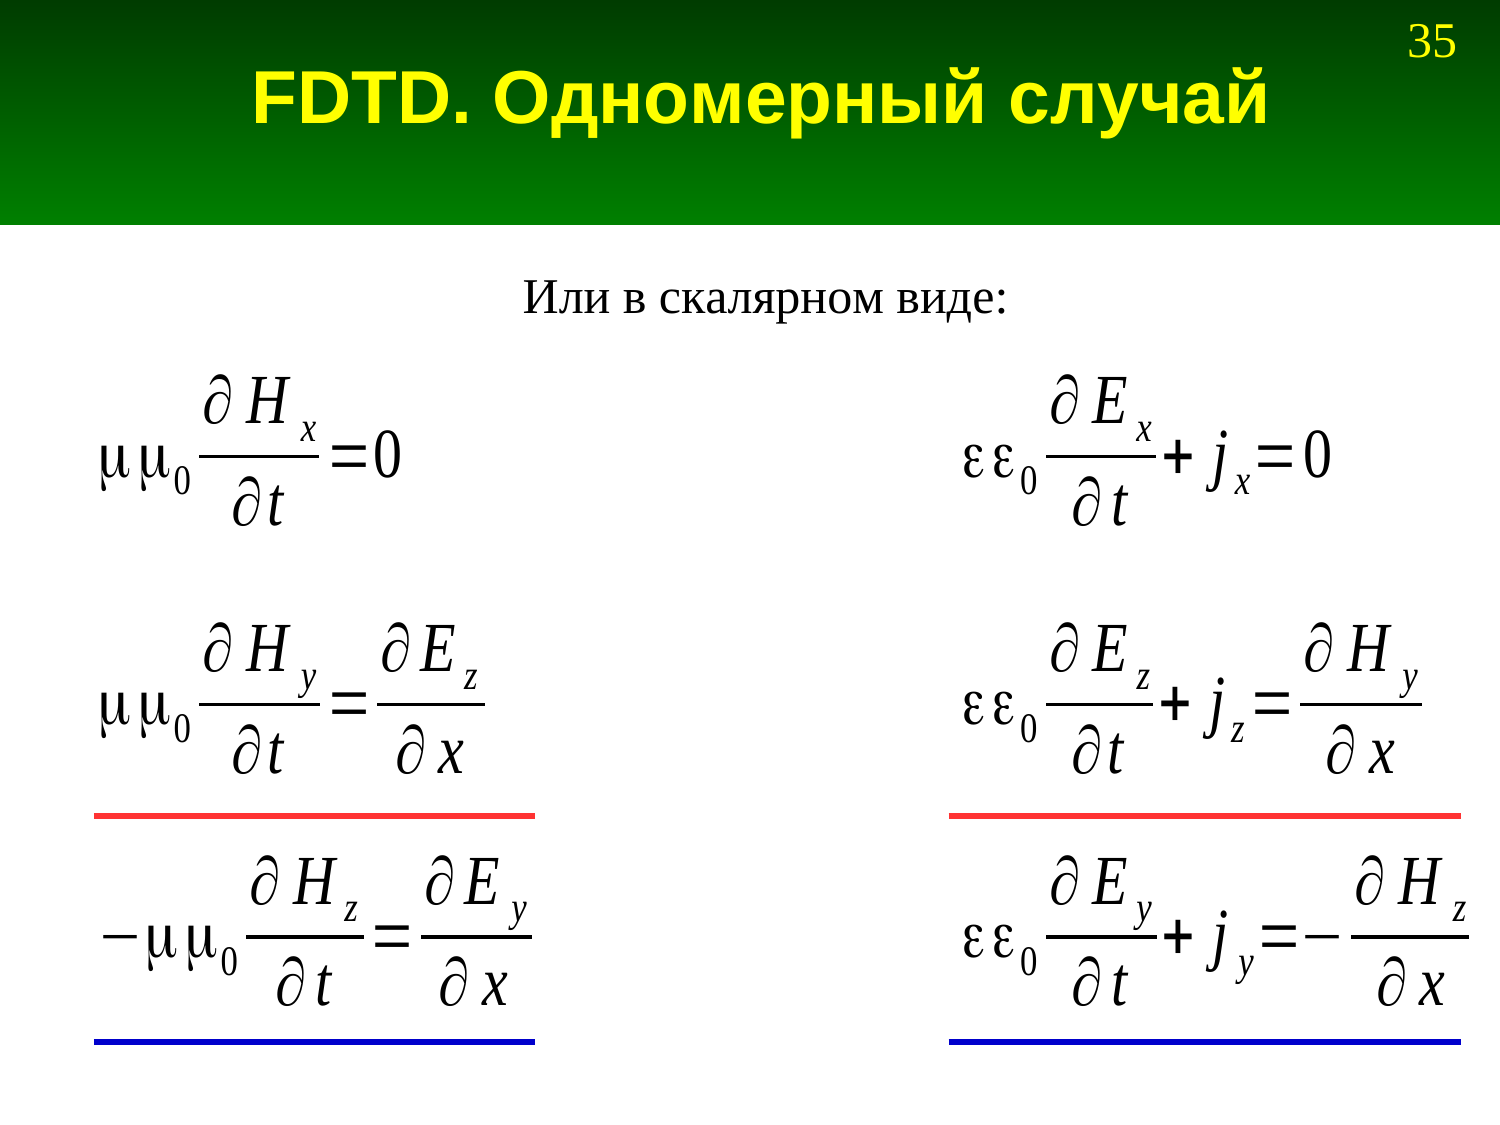

# FDTD. Одномерный случай
Или в скалярном виде: